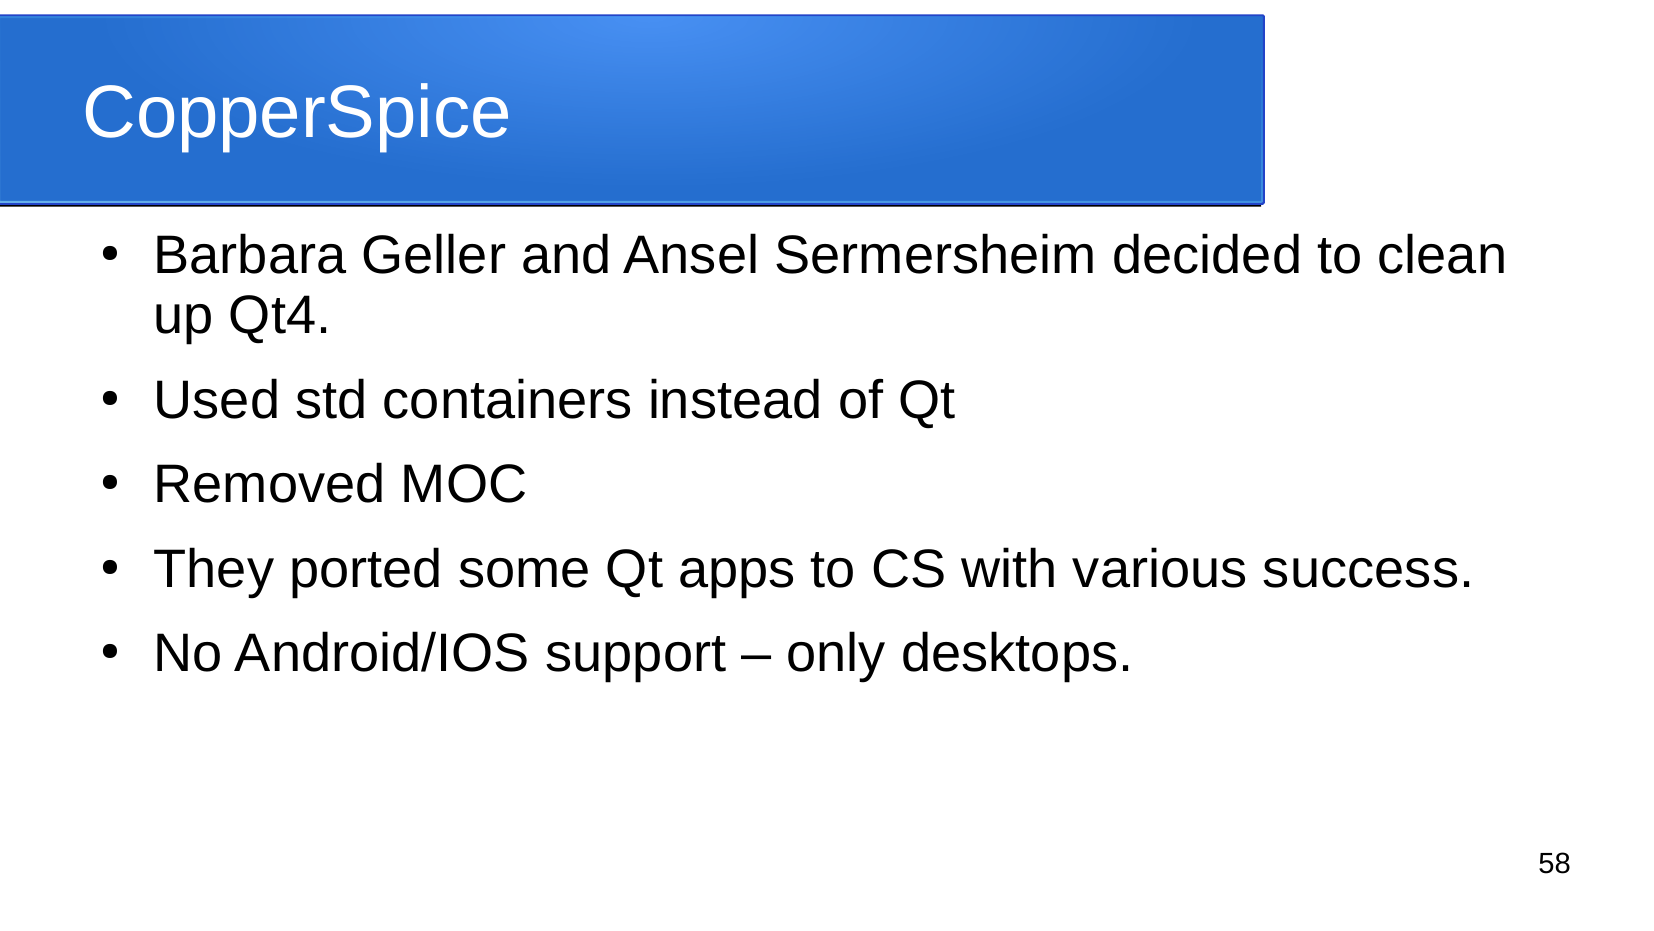

# CopperSpice
Barbara Geller and Ansel Sermersheim decided to clean up Qt4.
Used std containers instead of Qt
Removed MOC
They ported some Qt apps to CS with various success.
No Android/IOS support – only desktops.
58